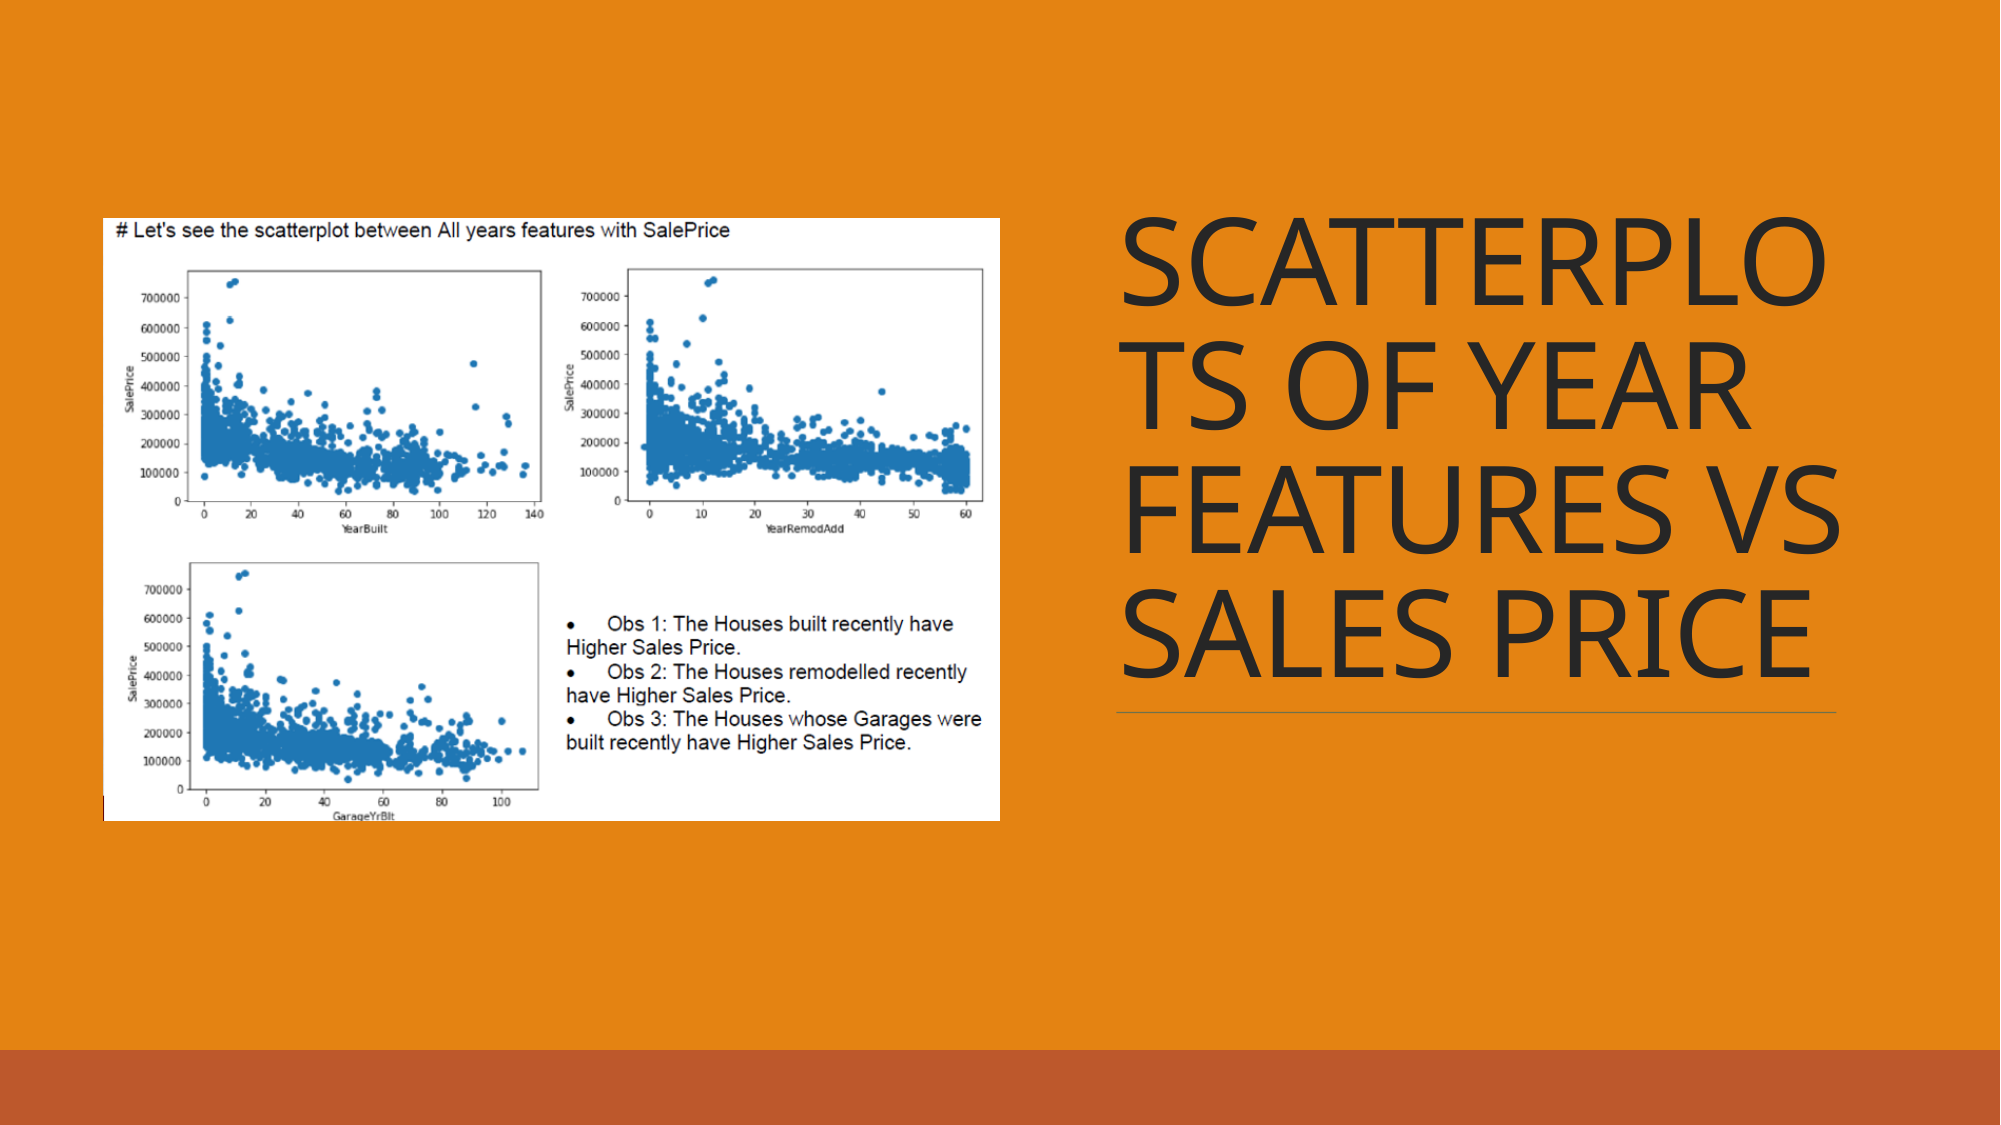

# Scatterplots of Year Features vs Sales Price